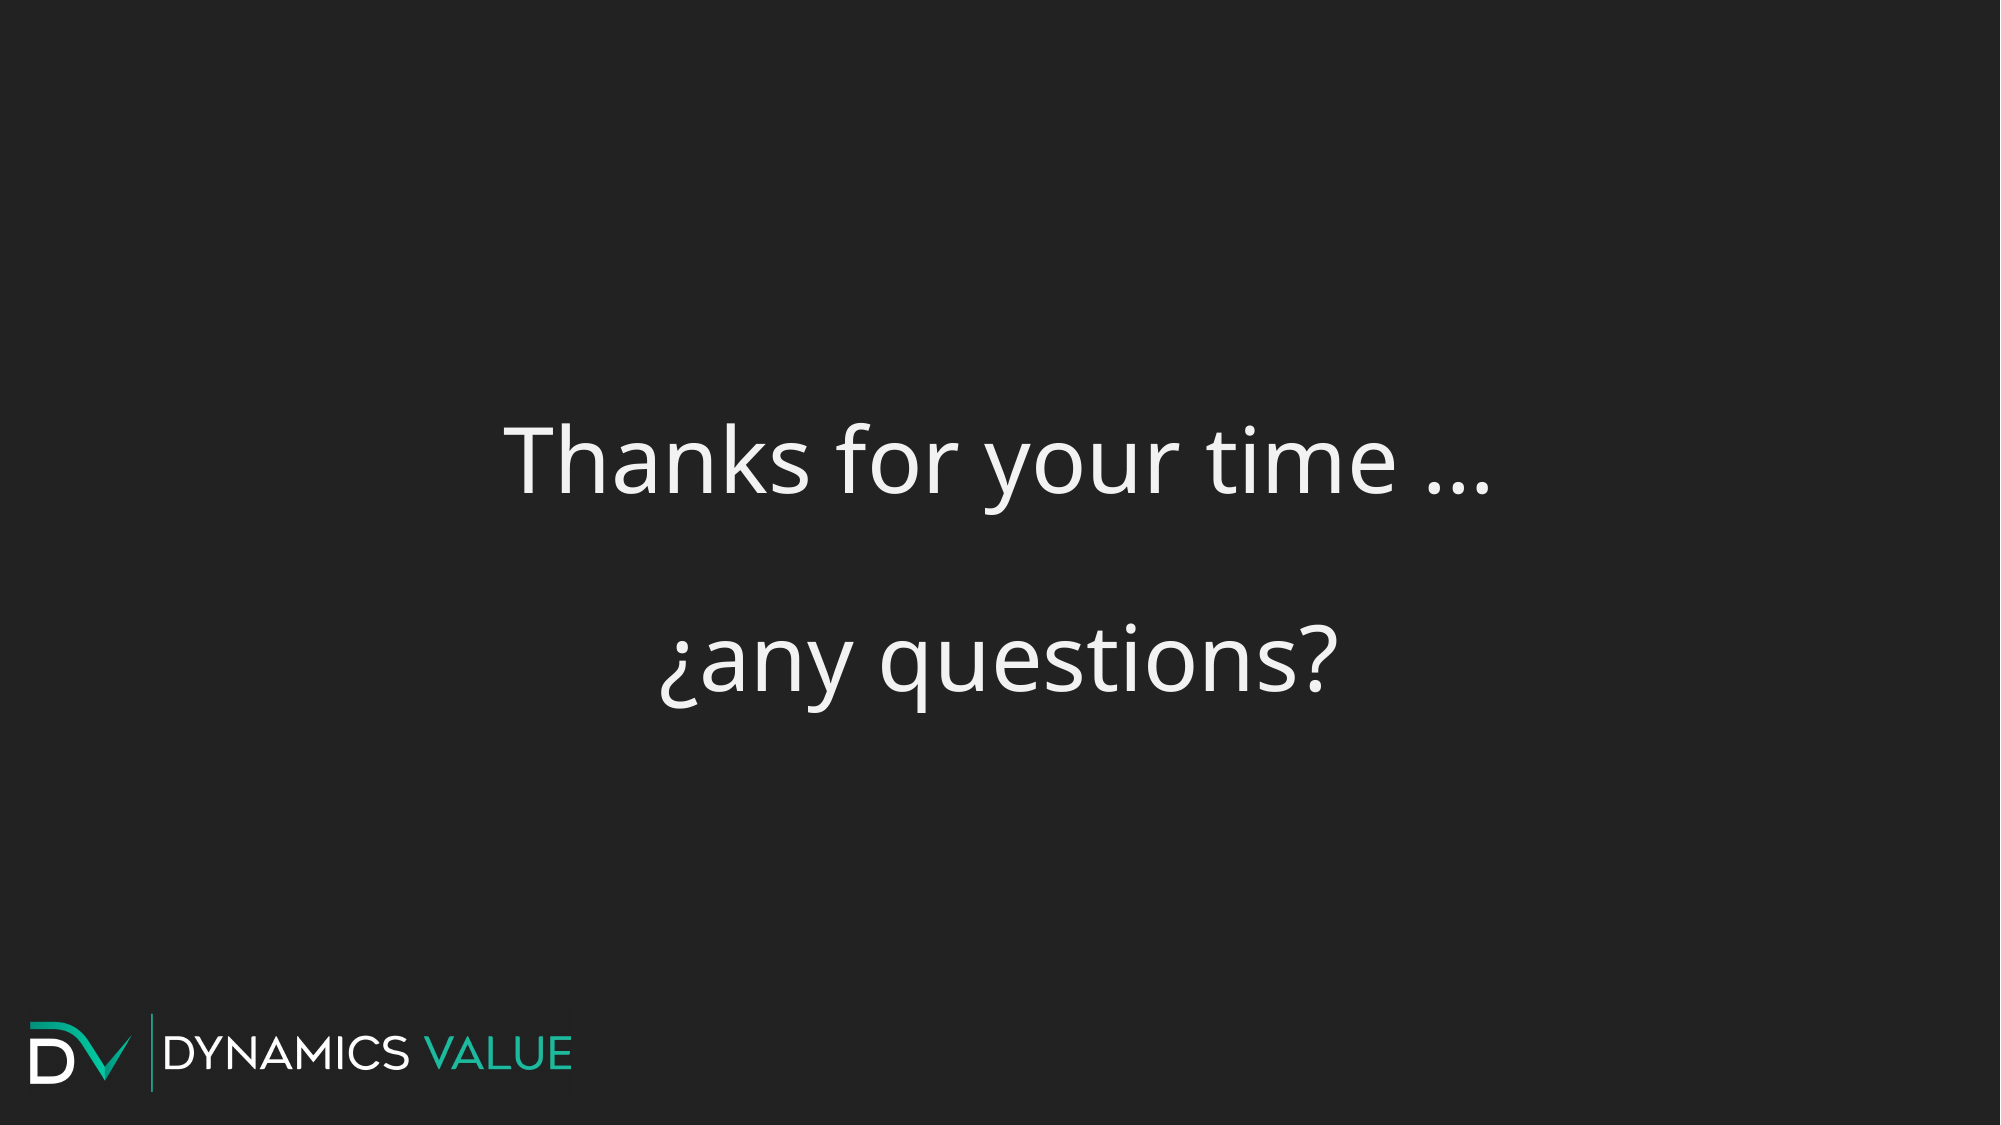

Thanks for your time …
¿any questions?